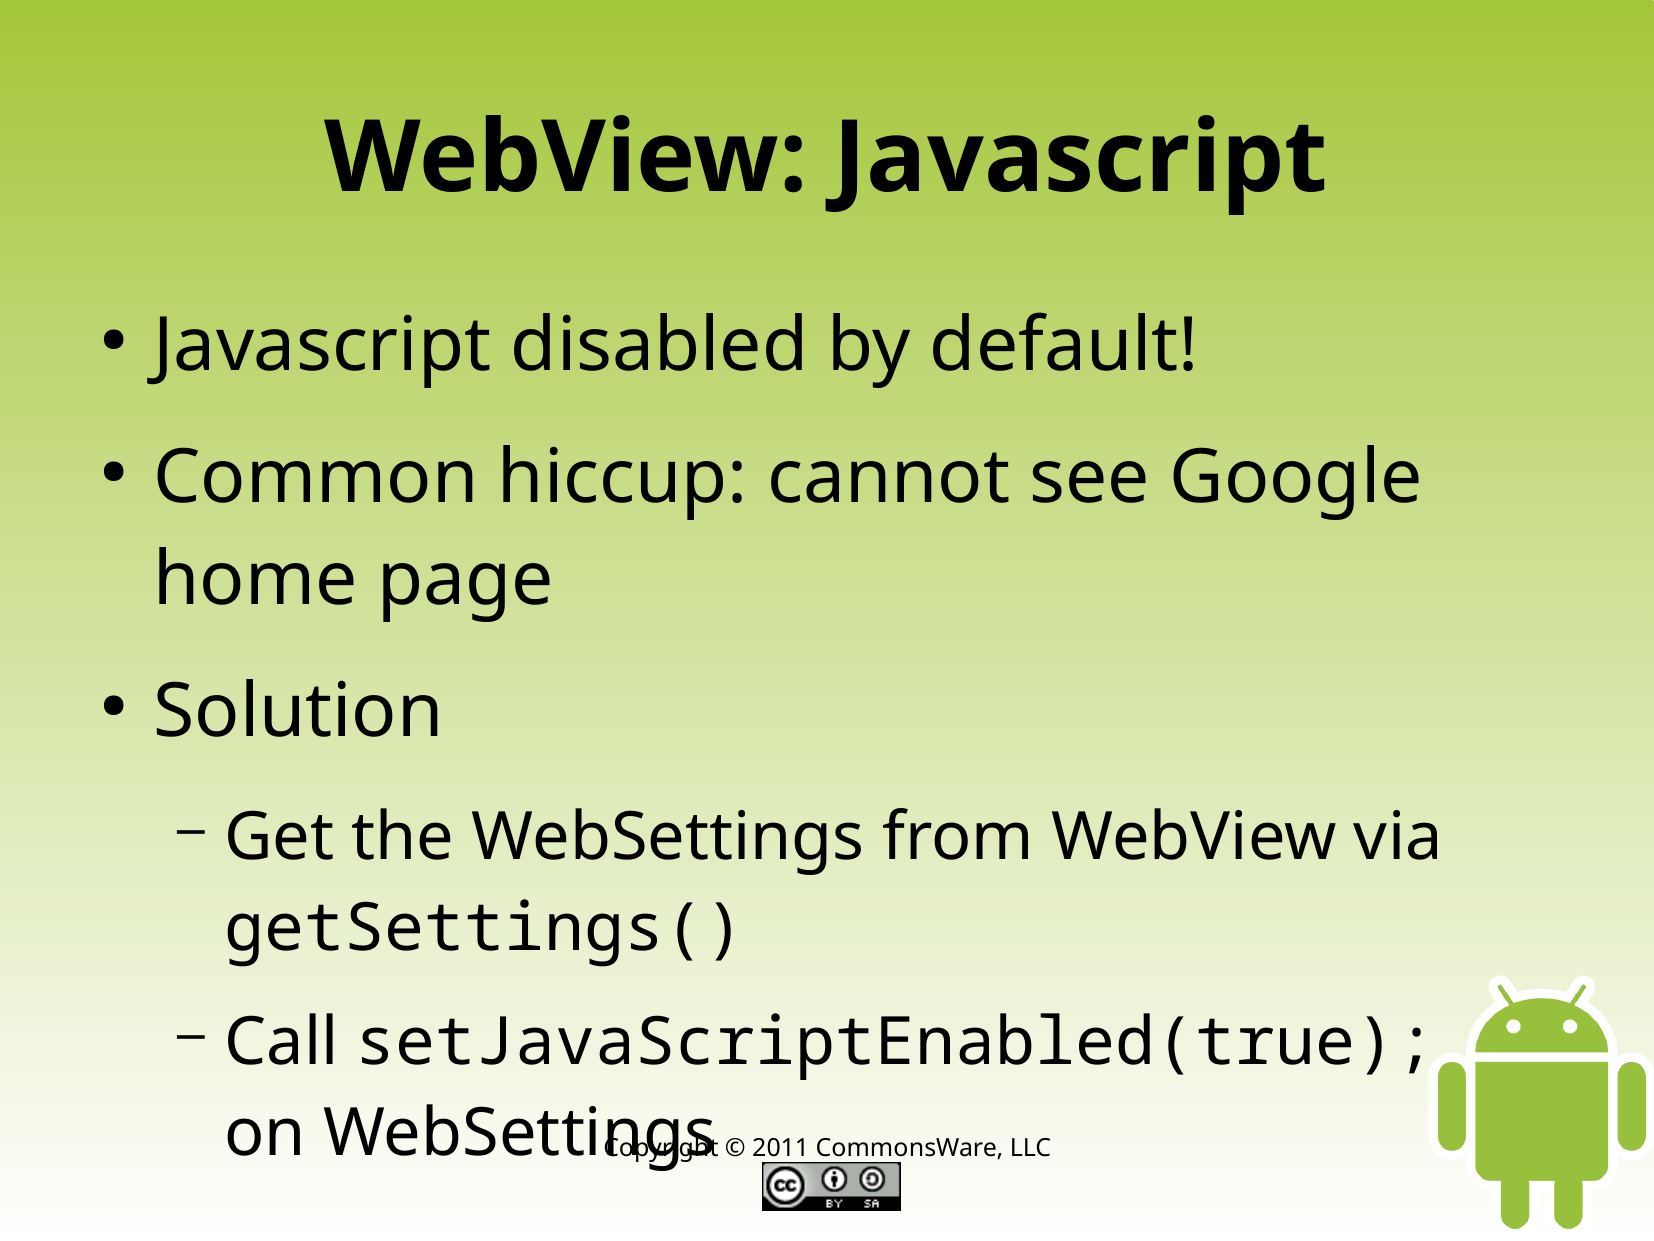

# WebView: Javascript
Javascript disabled by default!
Common hiccup: cannot see Google home page
Solution
Get the WebSettings from WebView via getSettings()
Call setJavaScriptEnabled(true);
on WebSettings